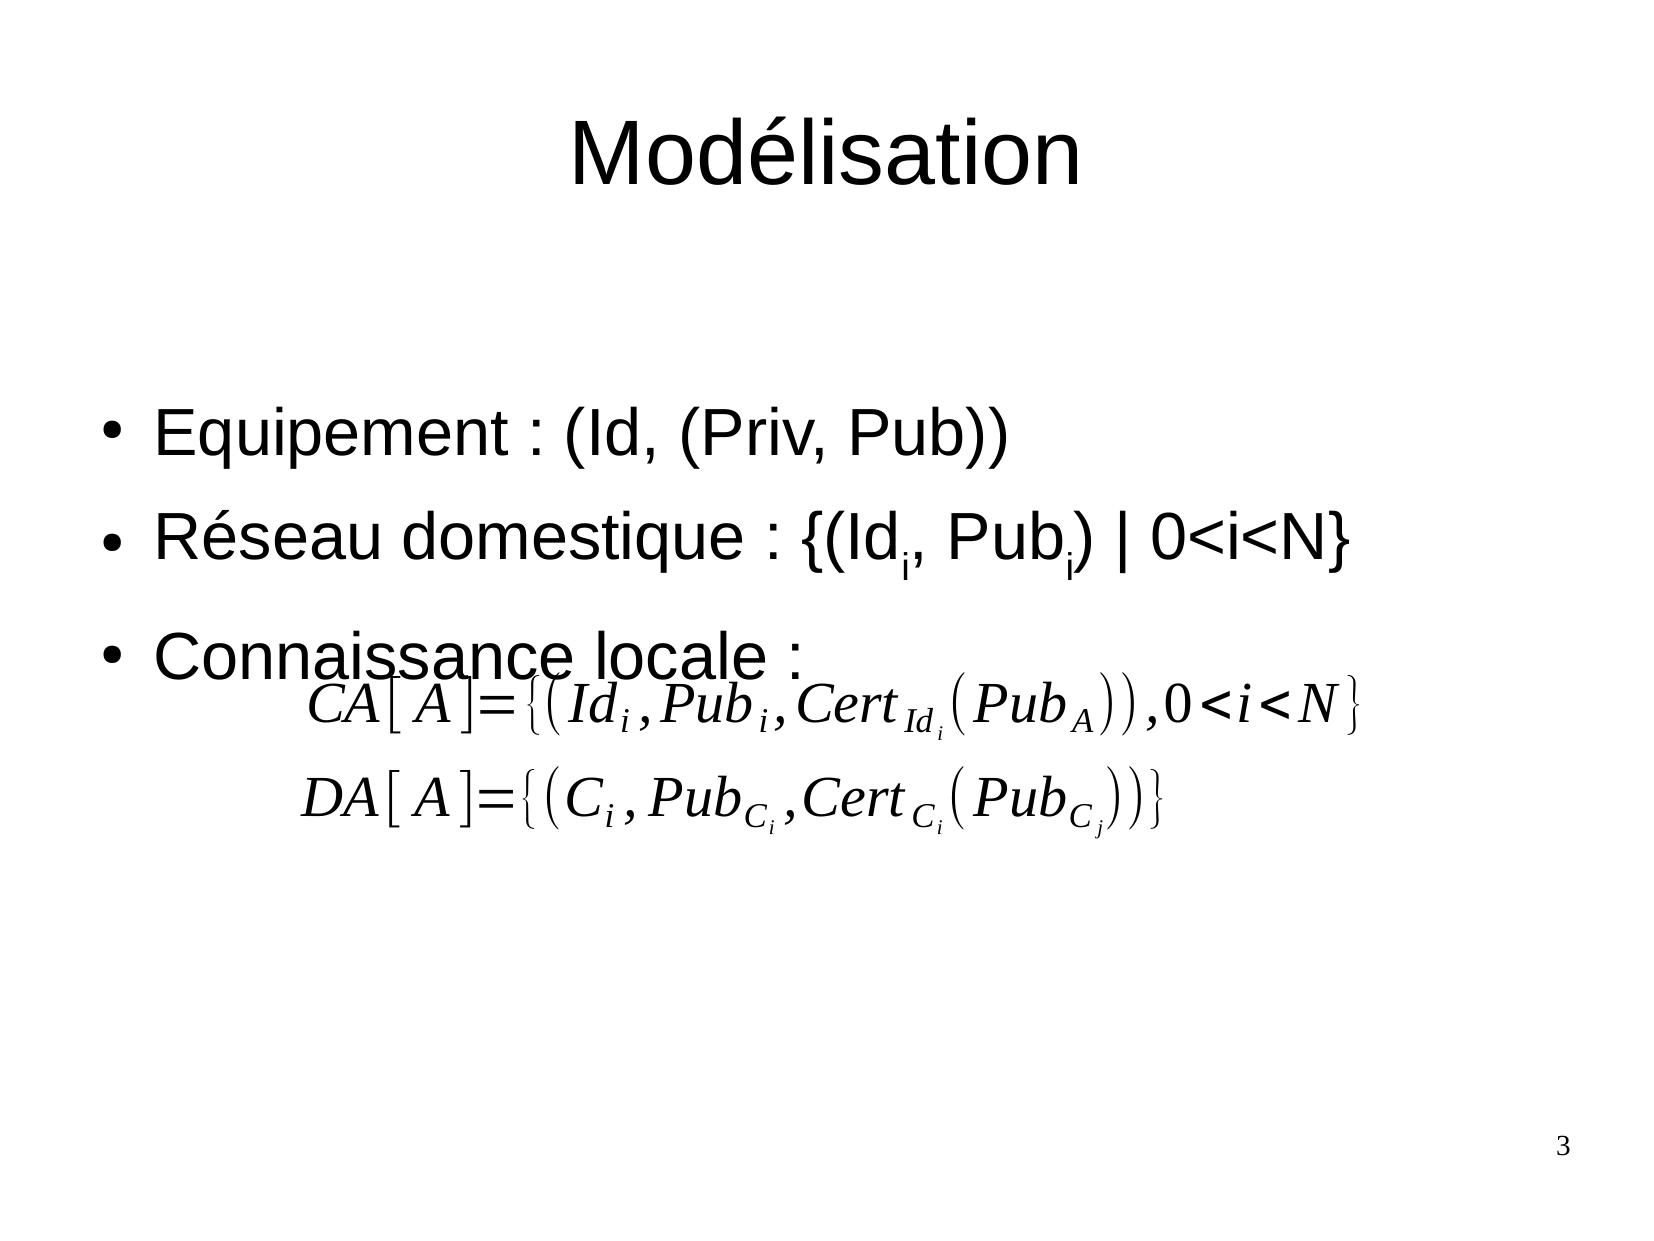

# Modélisation
Equipement : (Id, (Priv, Pub))
Réseau domestique : {(Idi, Pubi) | 0<i<N}
Connaissance locale :
3